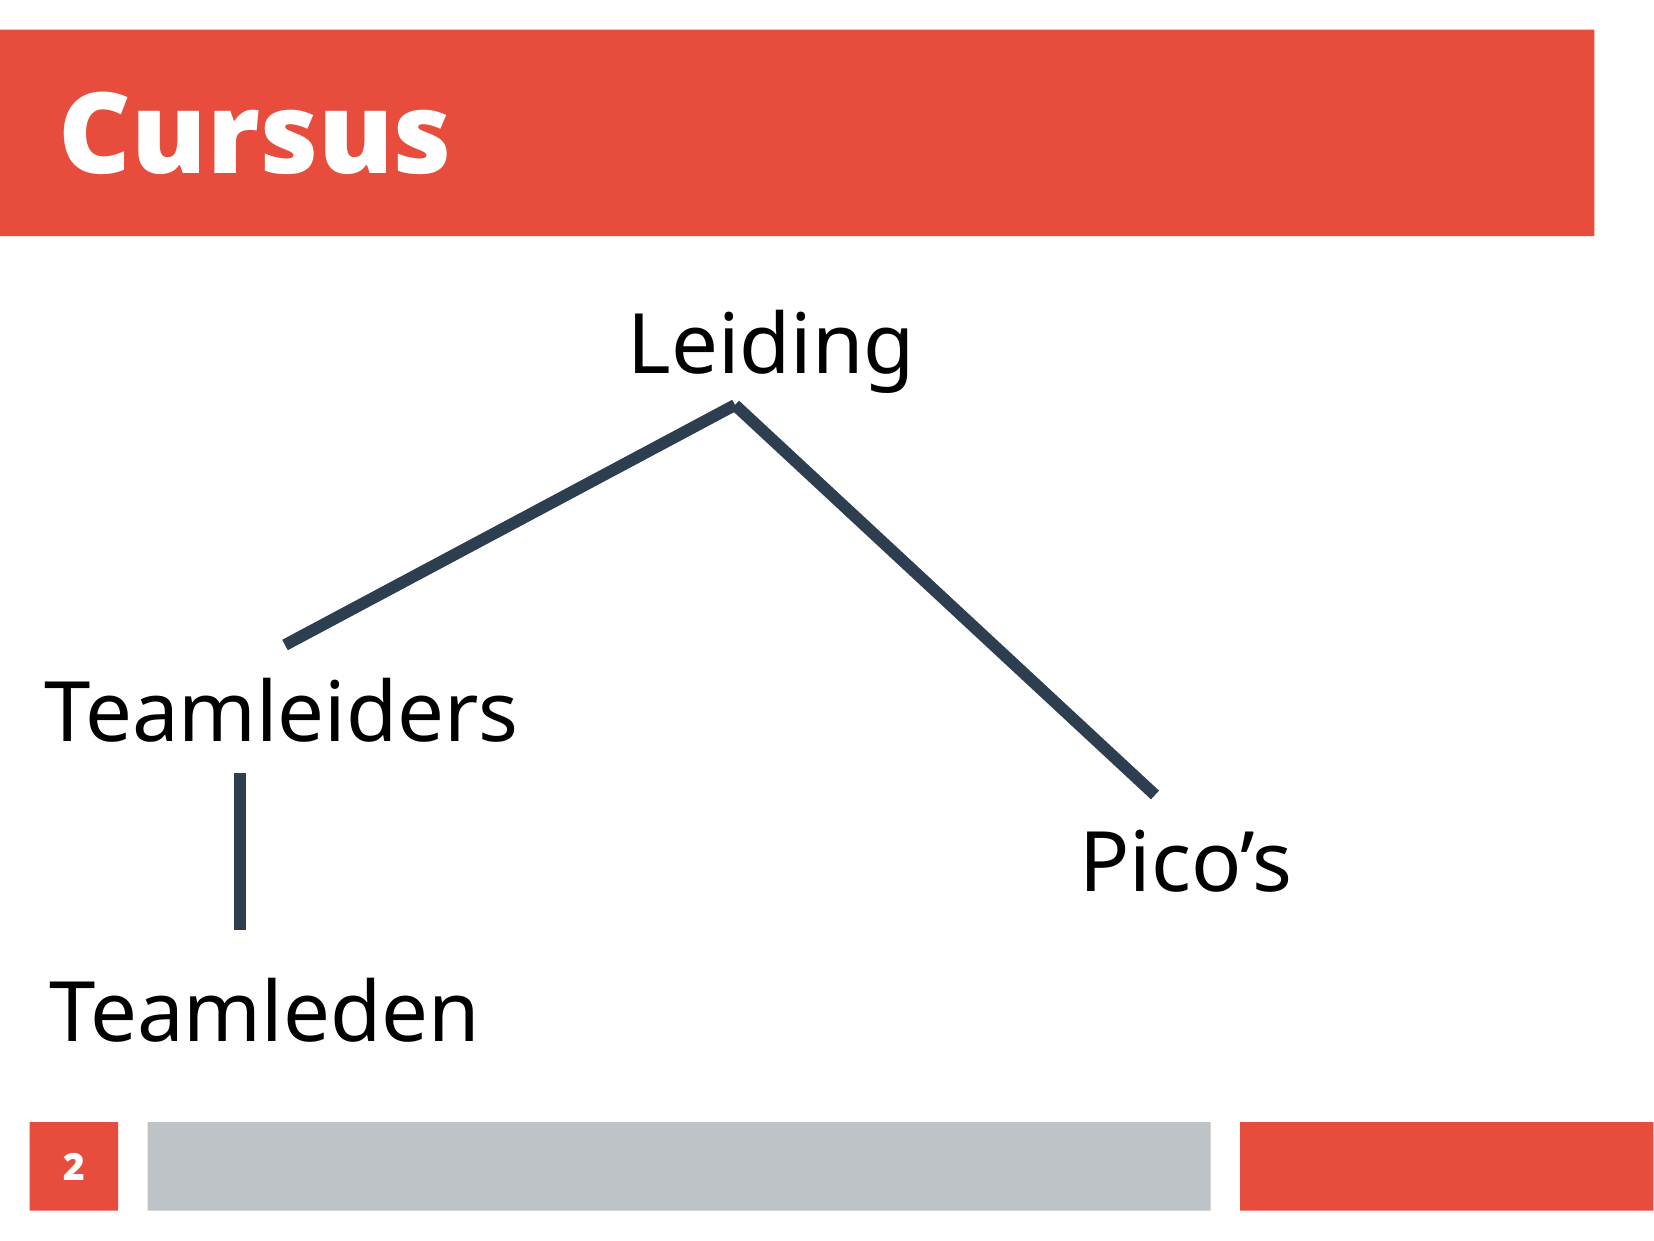

# Cursus
Leiding
Teamleiders
Pico’s
Teamleden
2